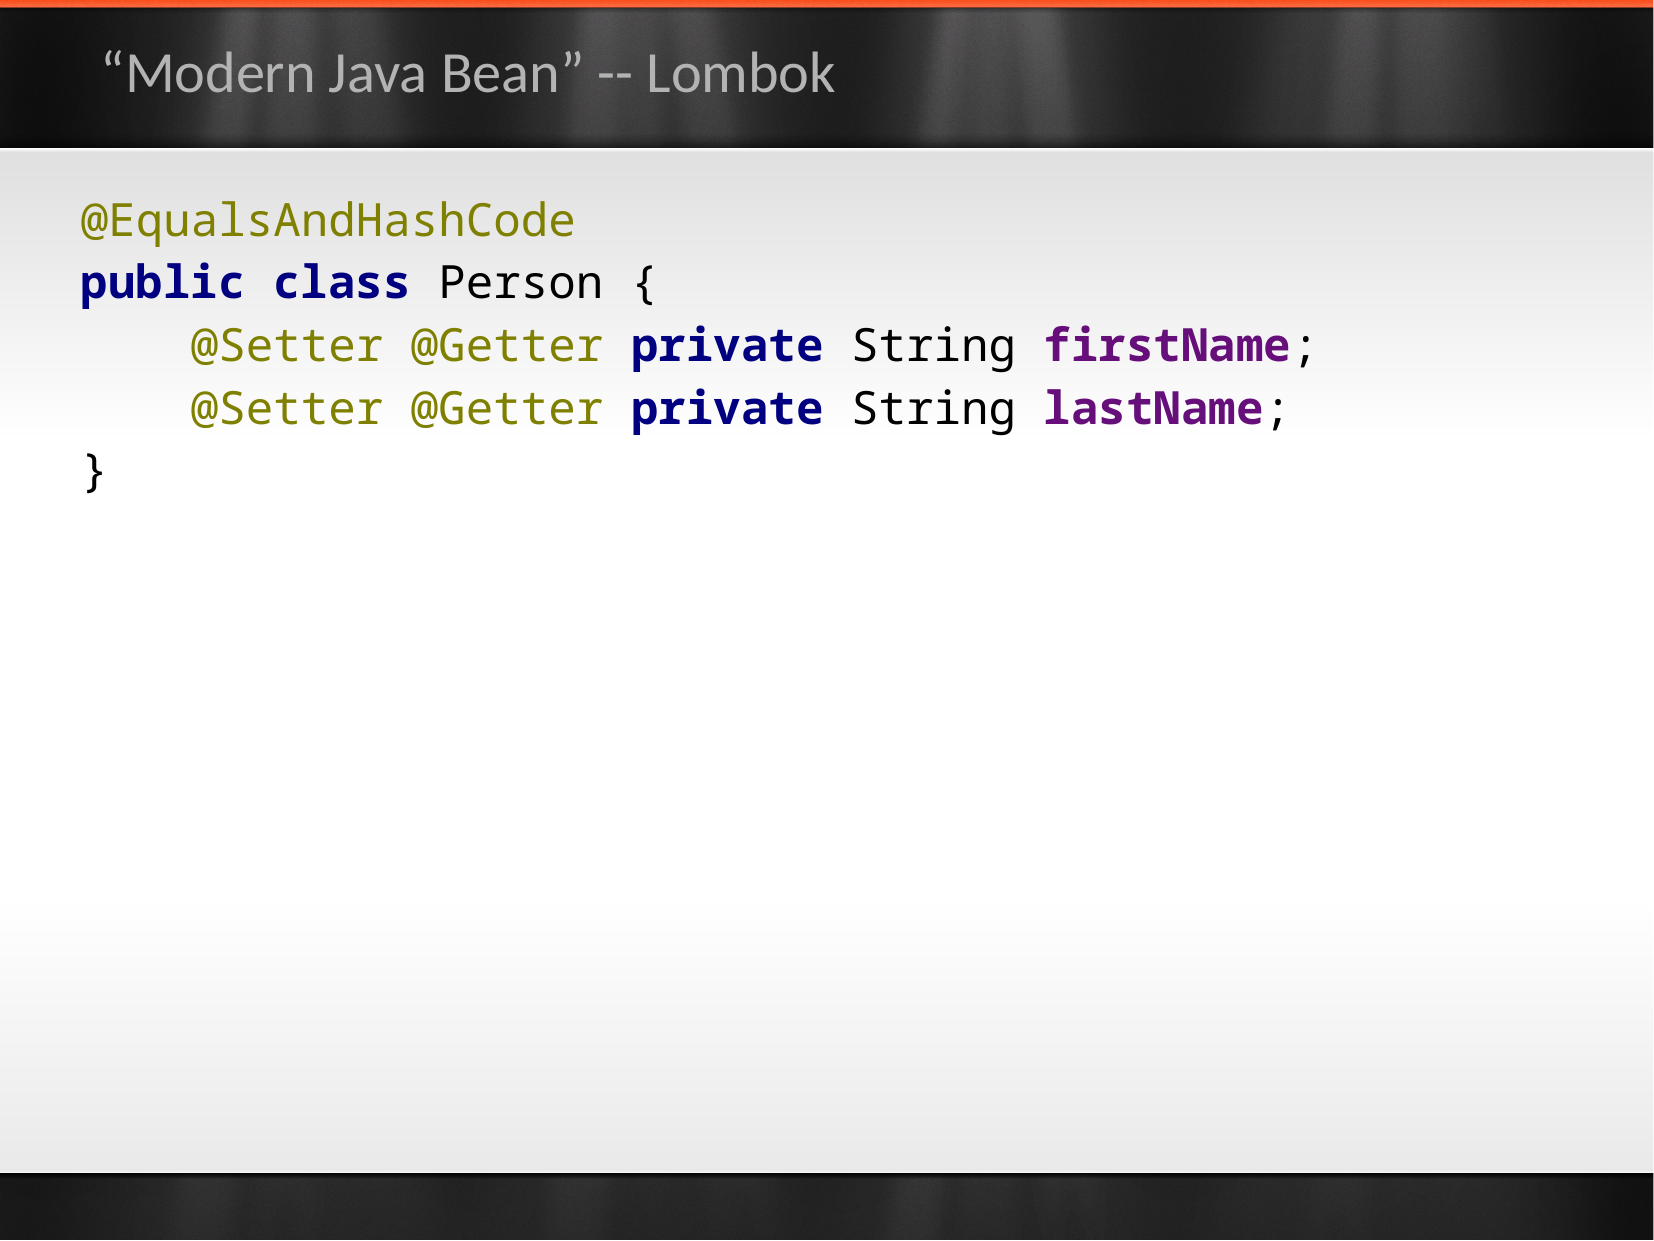

# “Modern Java Bean” -- Lombok
@EqualsAndHashCode
public class Person {
 @Setter @Getter private String firstName;
 @Setter @Getter private String lastName;
}